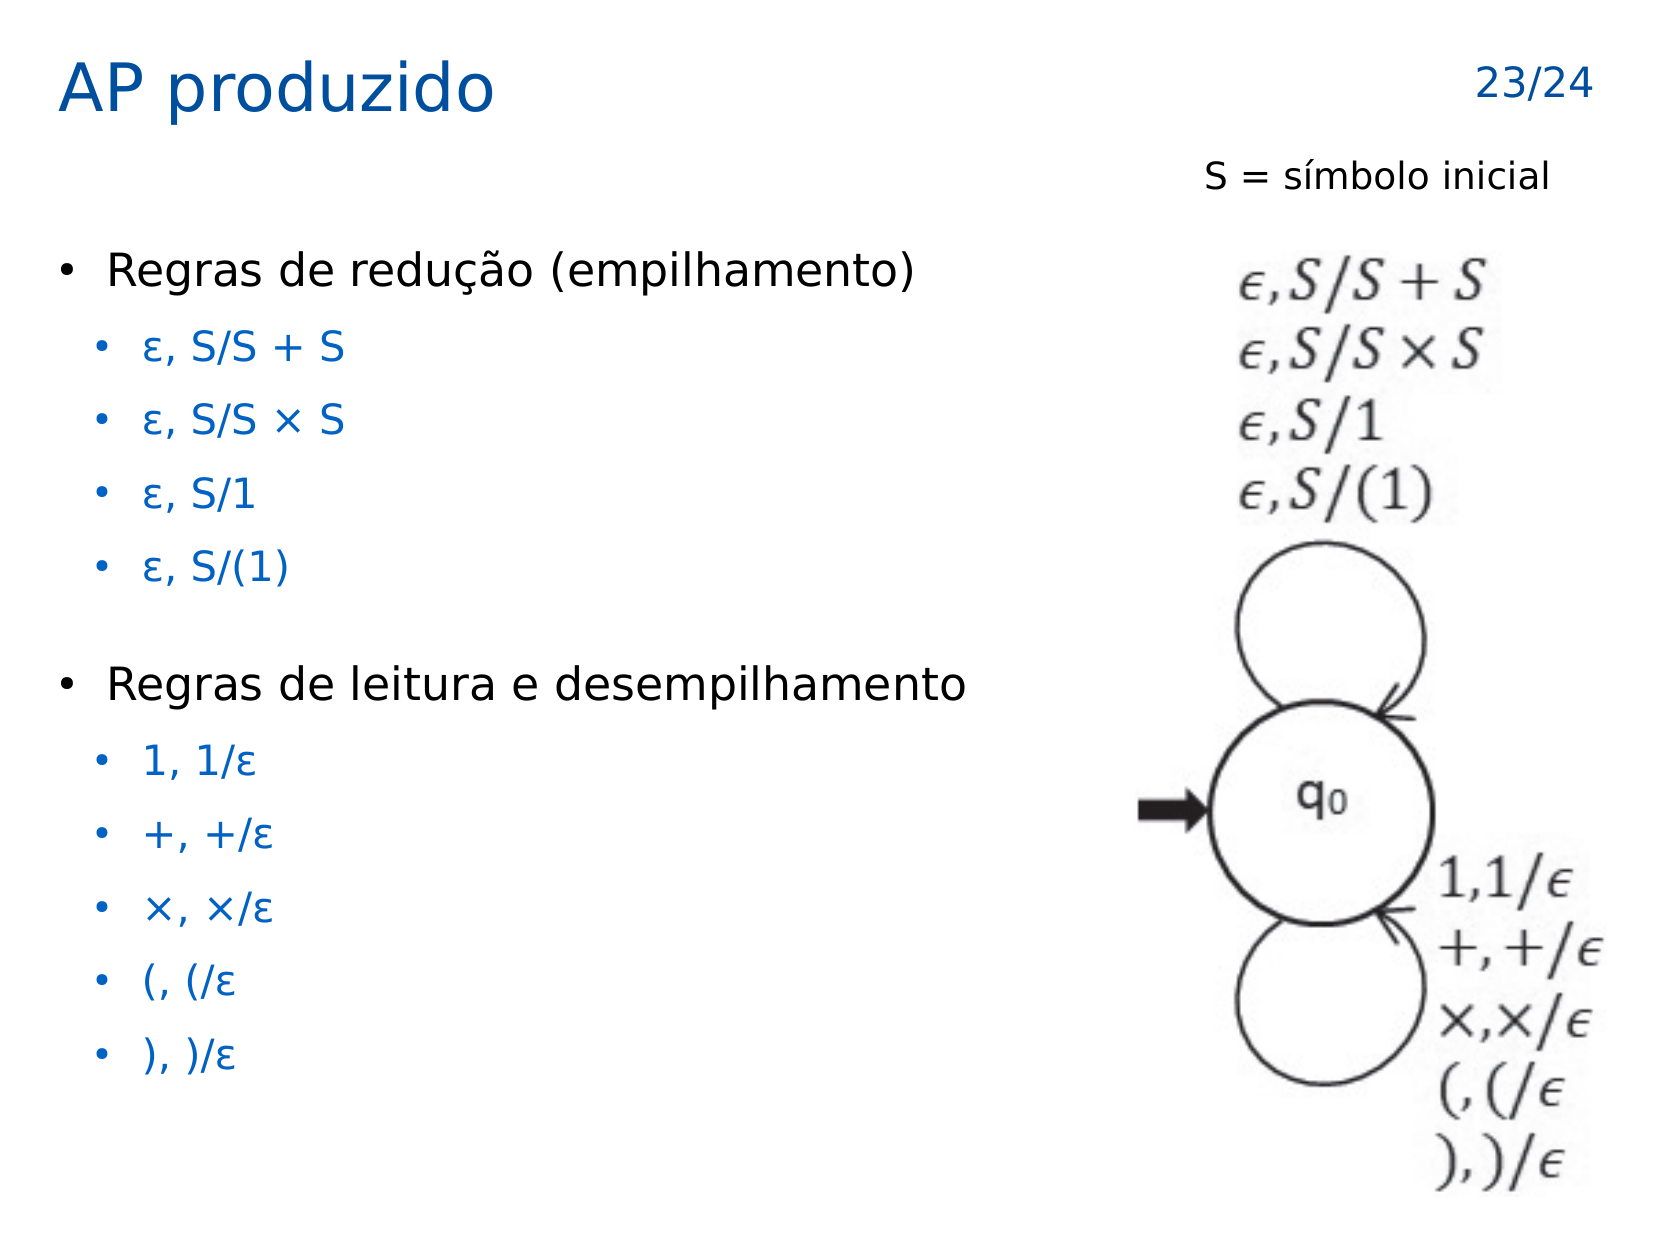

# AP produzido
23
S = símbolo inicial
Regras de redução (empilhamento)
ε, S/S + S
ε, S/S × S
ε, S/1
ε, S/(1)
Regras de leitura e desempilhamento
1, 1/ε
+, +/ε
×, ×/ε
(, (/ε
), )/ε